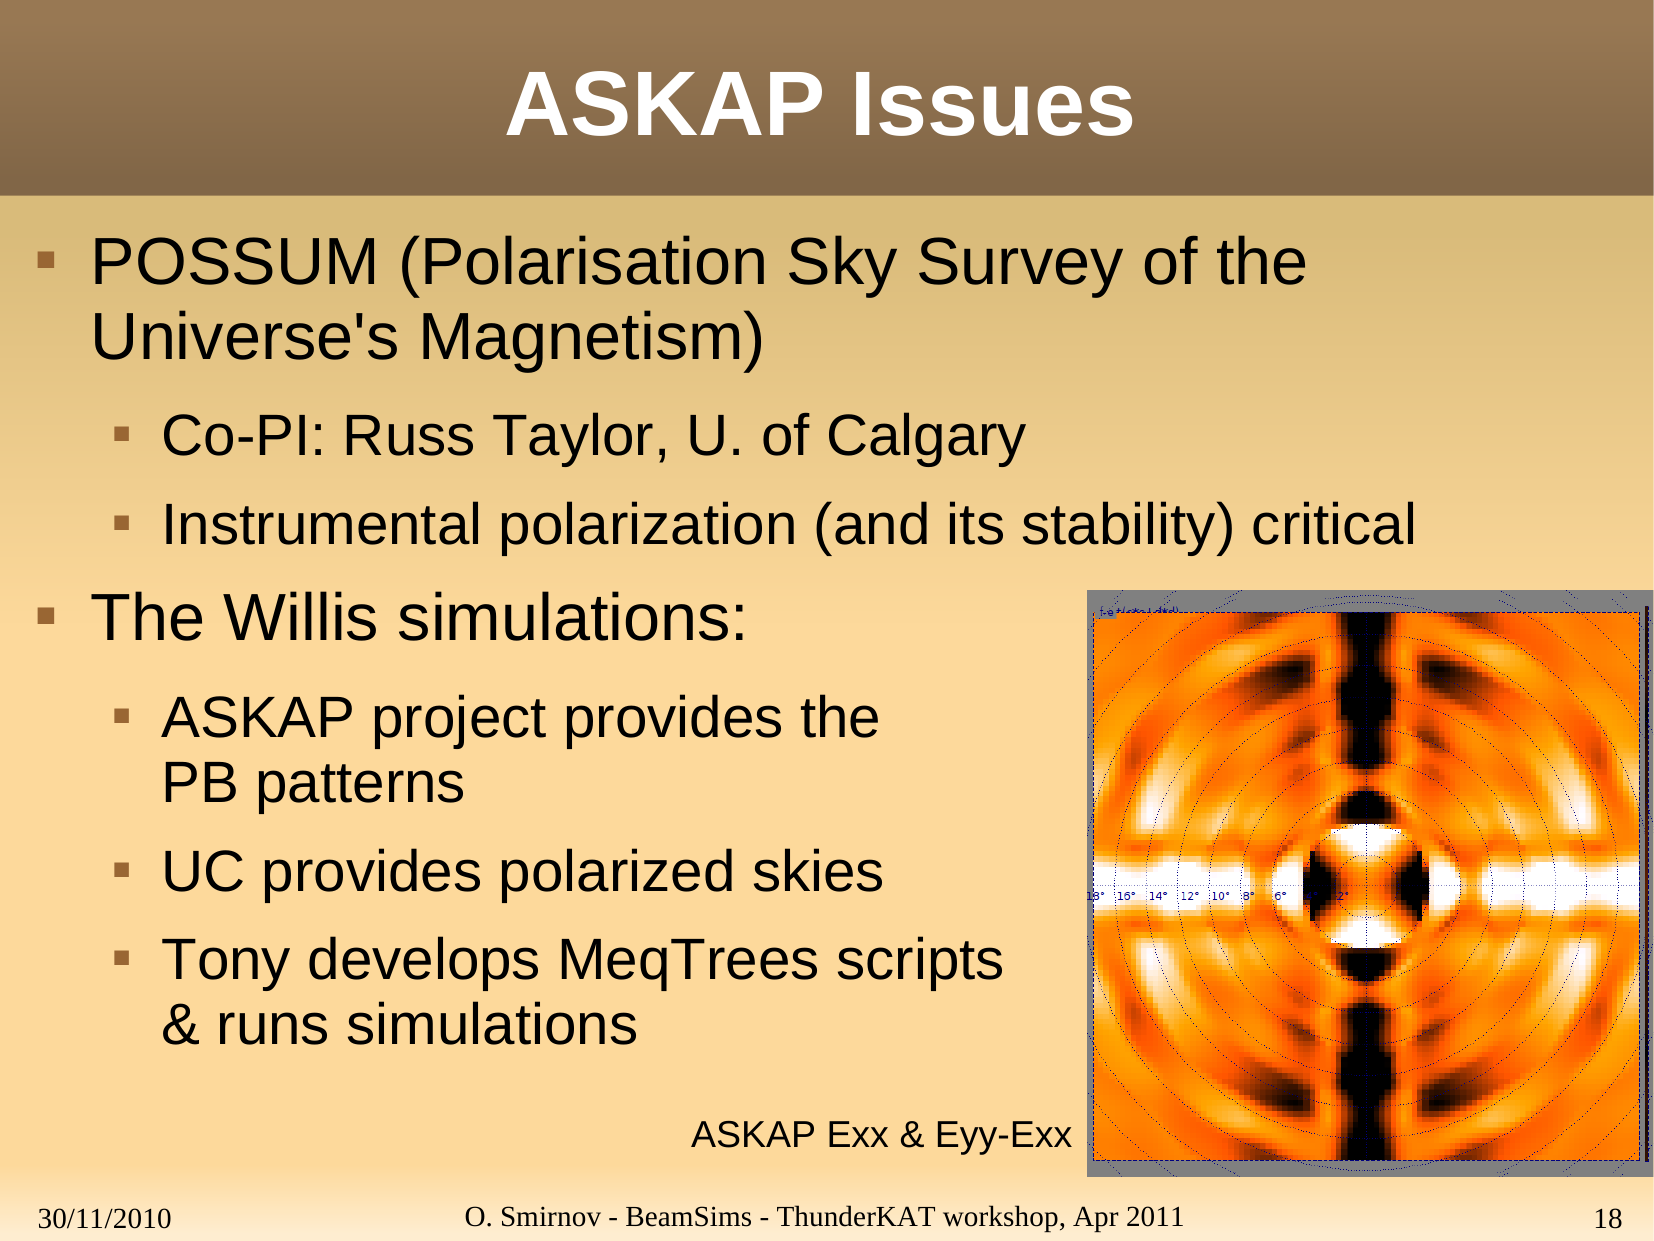

# ASKAP Issues
POSSUM (Polarisation Sky Survey of the Universe's Magnetism)
Co-PI: Russ Taylor, U. of Calgary
Instrumental polarization (and its stability) critical
The Willis simulations:
ASKAP project provides the
PB patterns
UC provides polarized skies
Tony develops MeqTrees scripts
& runs simulations
ASKAP Exx & Eyy-Exx
O. Smirnov - BeamSims - ThunderKAT workshop, Apr 2011
30/11/2010
18